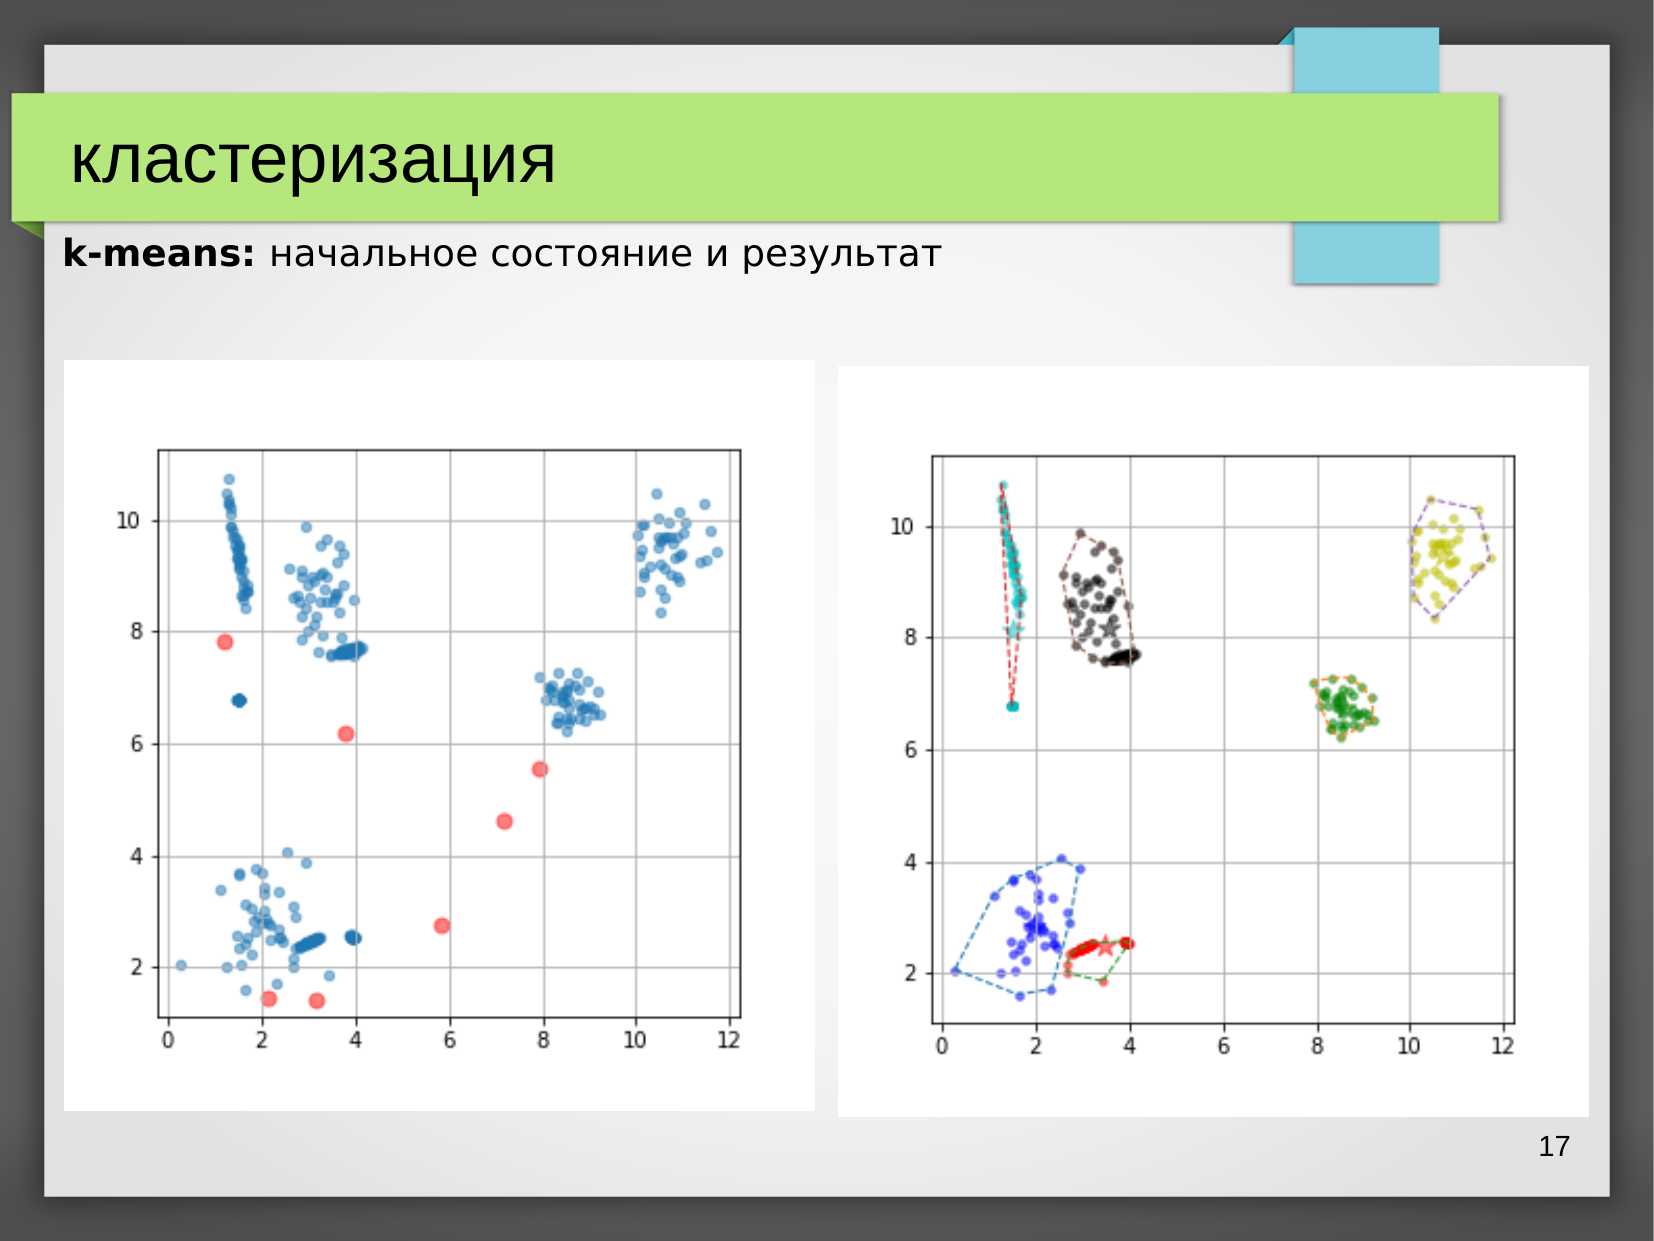

# кластеризация
k-means: начальное состояние и результат
17